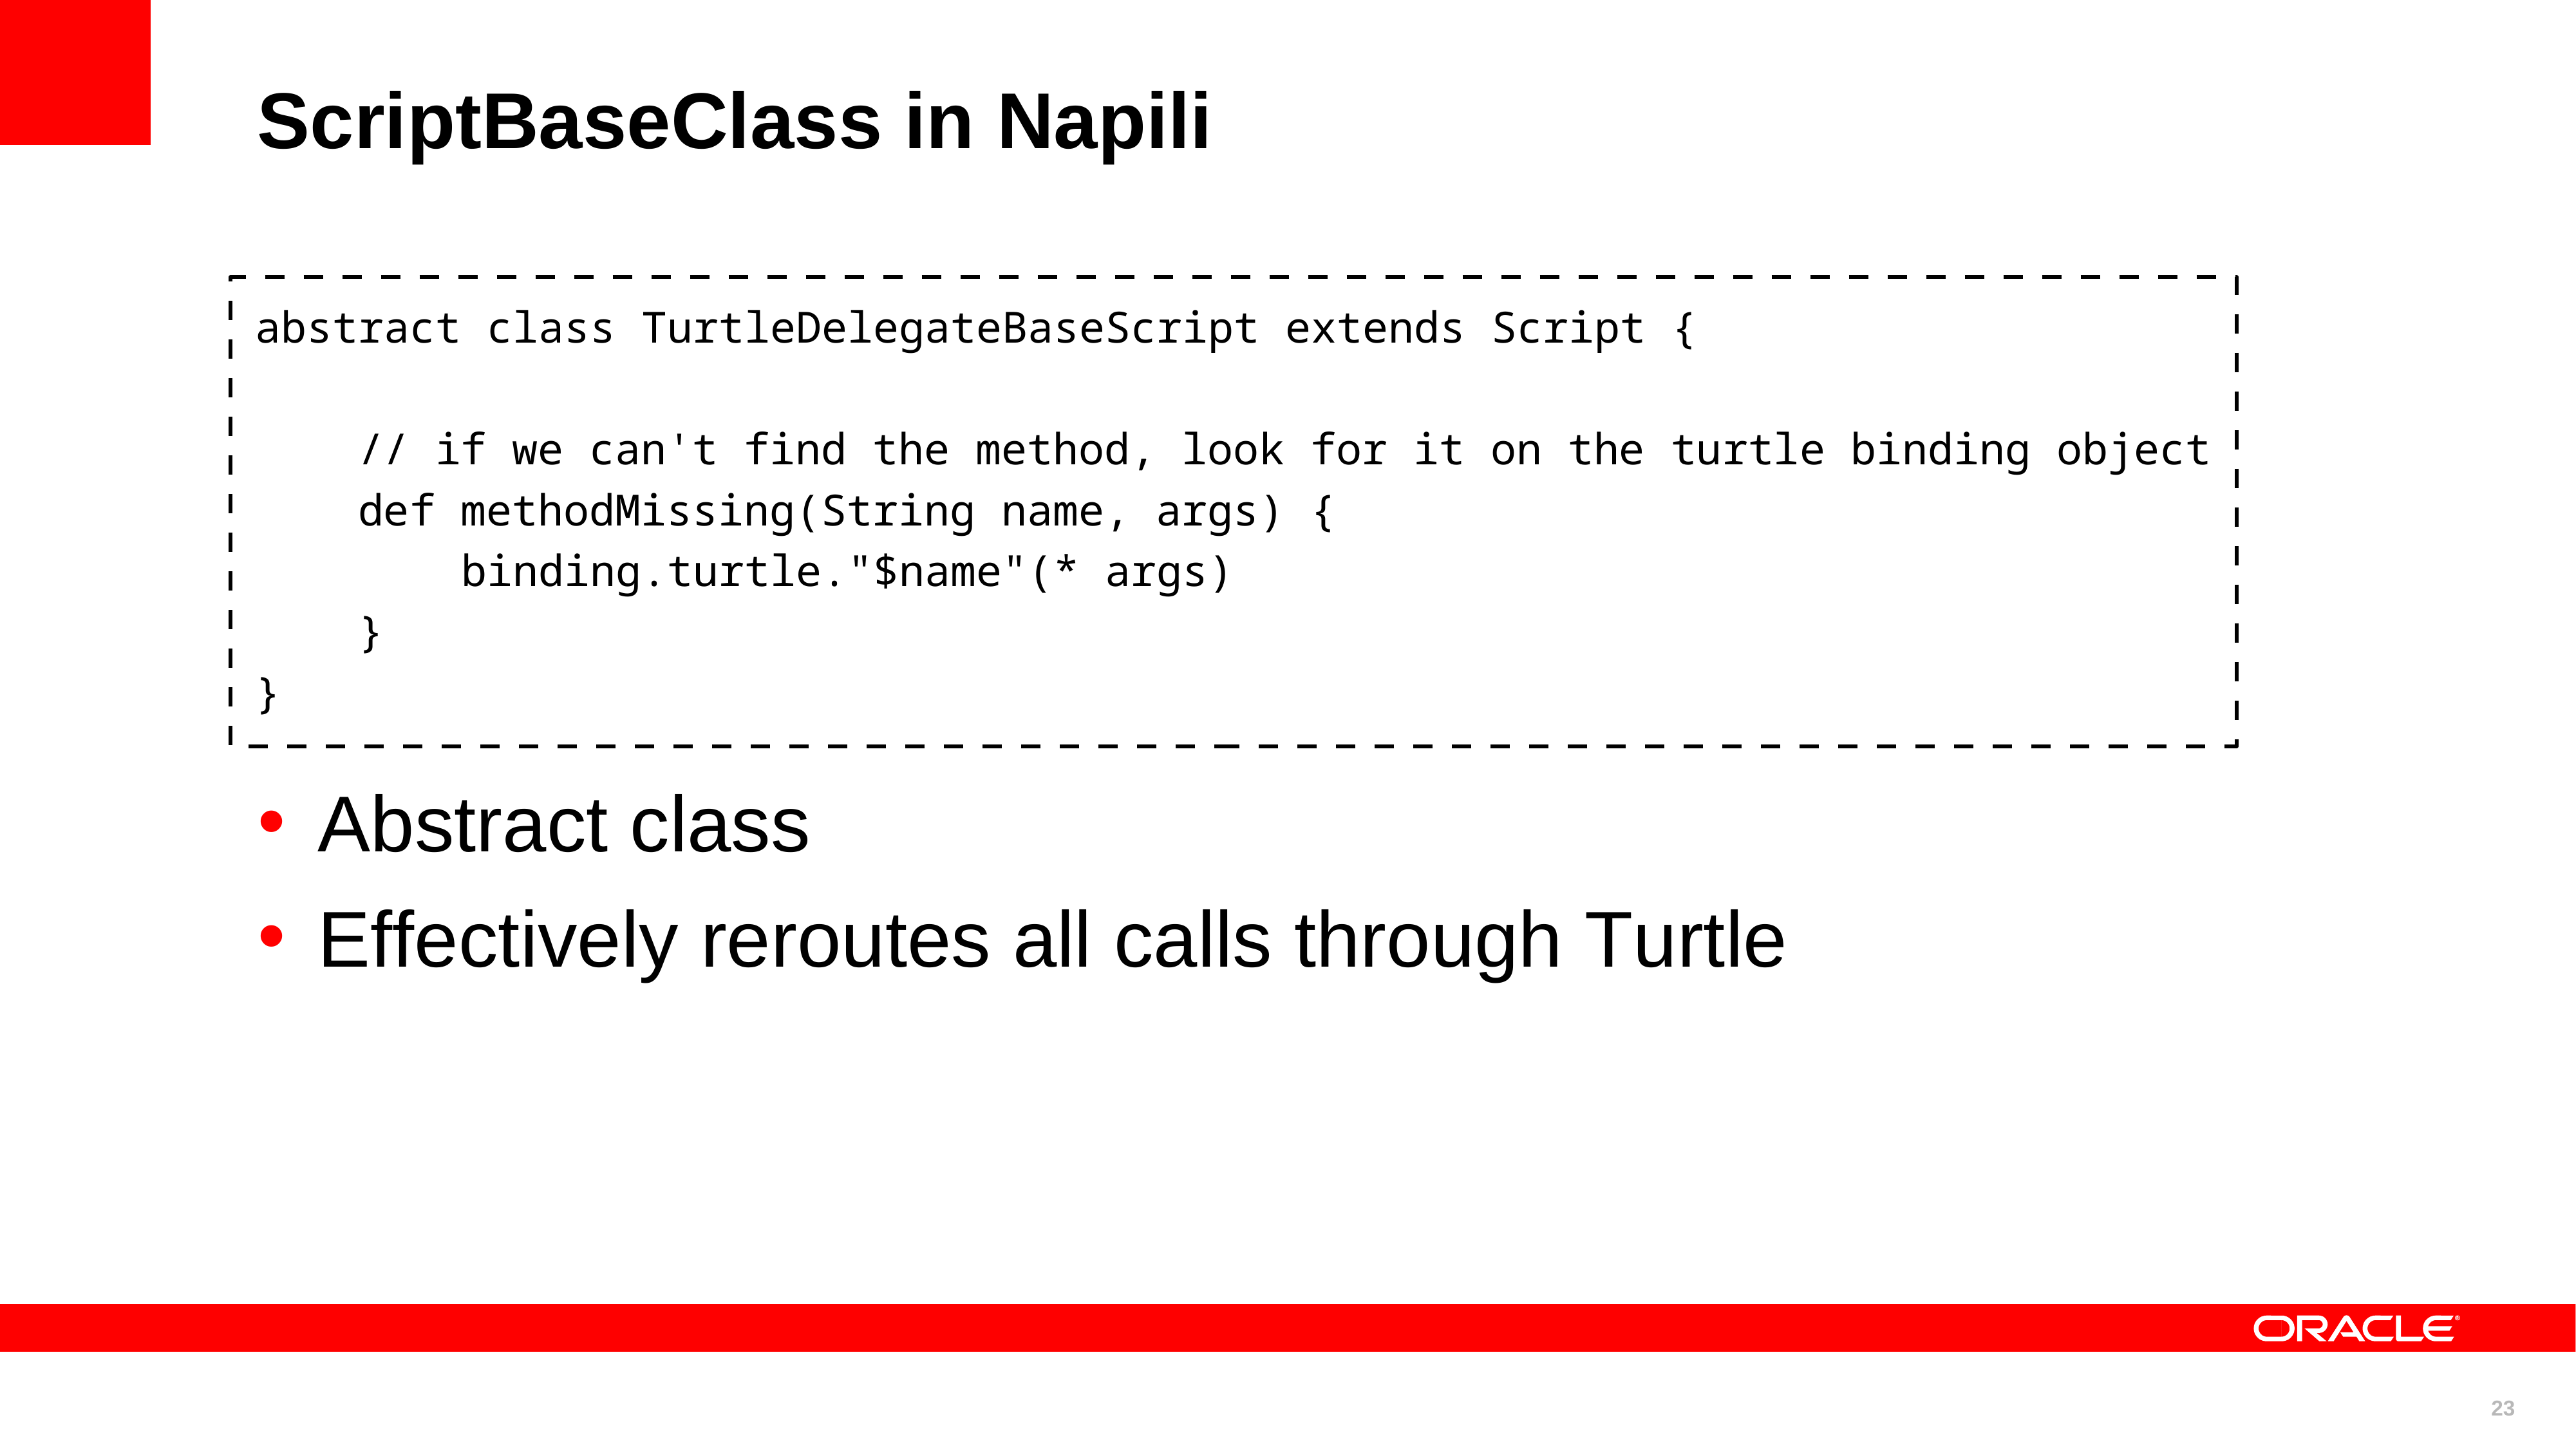

# ScriptBaseClass in Napili
abstract class TurtleDelegateBaseScript extends Script {
 // if we can't find the method, look for it on the turtle binding object
 def methodMissing(String name, args) {
 binding.turtle."$name"(* args)
 }
}
Abstract class
Effectively reroutes all calls through Turtle